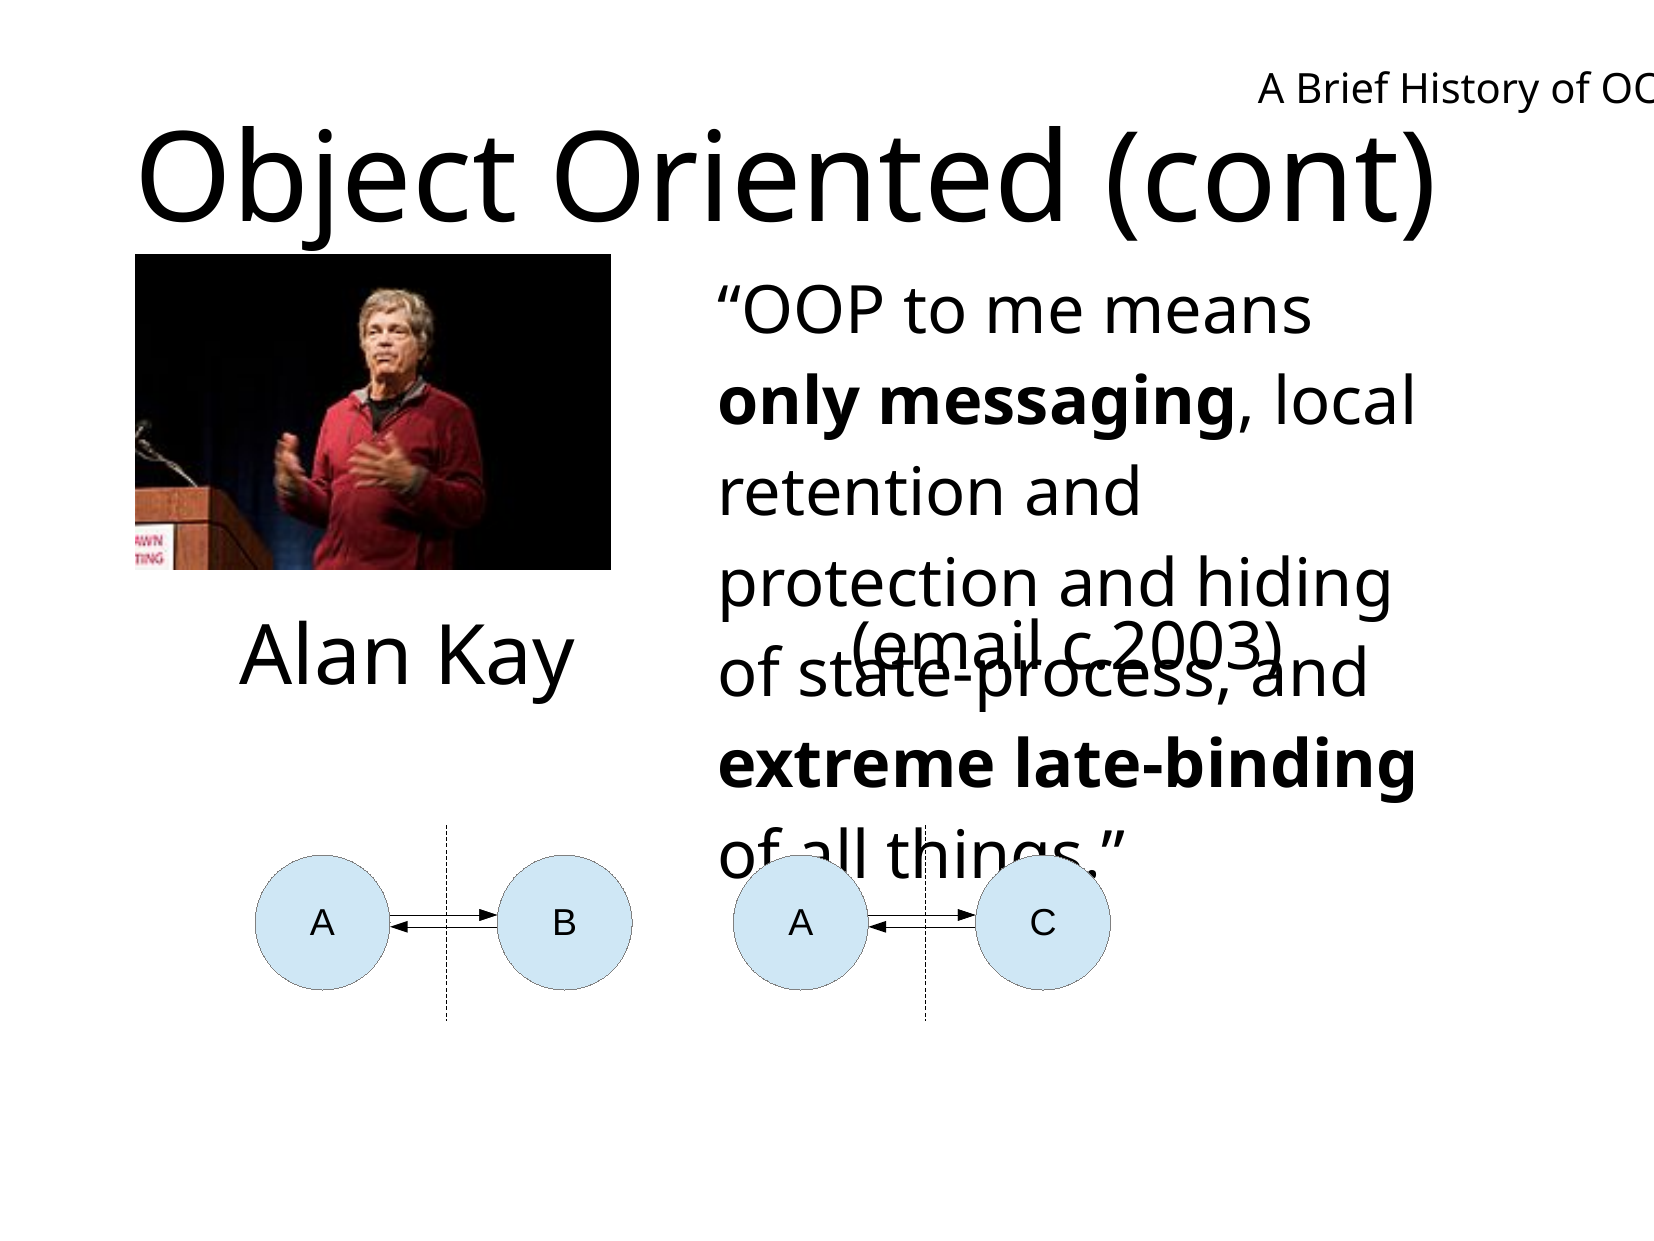

A Brief History of OO
Object Oriented (cont)
Alan Kay
“OOP to me means only messaging, local retention and protection and hiding of state-process, and extreme late-binding of all things.”
(email c.2003)
A
C
A
B